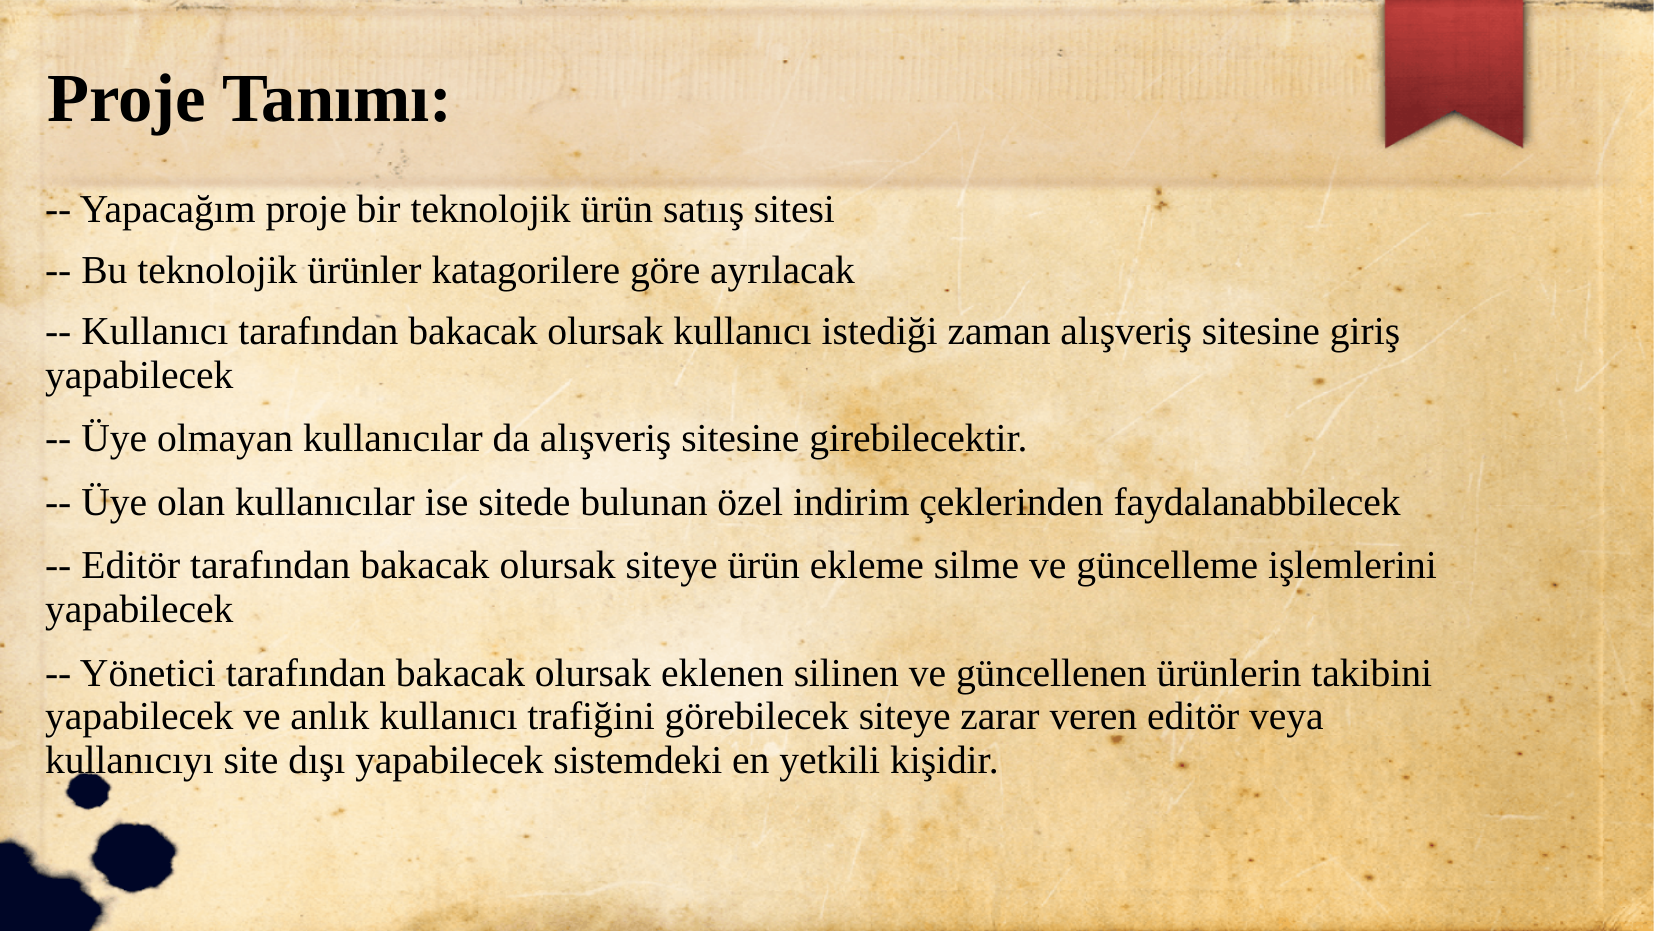

# Proje Tanımı:
-- Yapacağım proje bir teknolojik ürün satıış sitesi
-- Bu teknolojik ürünler katagorilere göre ayrılacak
-- Kullanıcı tarafından bakacak olursak kullanıcı istediği zaman alışveriş sitesine giriş yapabilecek
-- Üye olmayan kullanıcılar da alışveriş sitesine girebilecektir.
-- Üye olan kullanıcılar ise sitede bulunan özel indirim çeklerinden faydalanabbilecek
-- Editör tarafından bakacak olursak siteye ürün ekleme silme ve güncelleme işlemlerini yapabilecek
-- Yönetici tarafından bakacak olursak eklenen silinen ve güncellenen ürünlerin takibini yapabilecek ve anlık kullanıcı trafiğini görebilecek siteye zarar veren editör veya kullanıcıyı site dışı yapabilecek sistemdeki en yetkili kişidir.